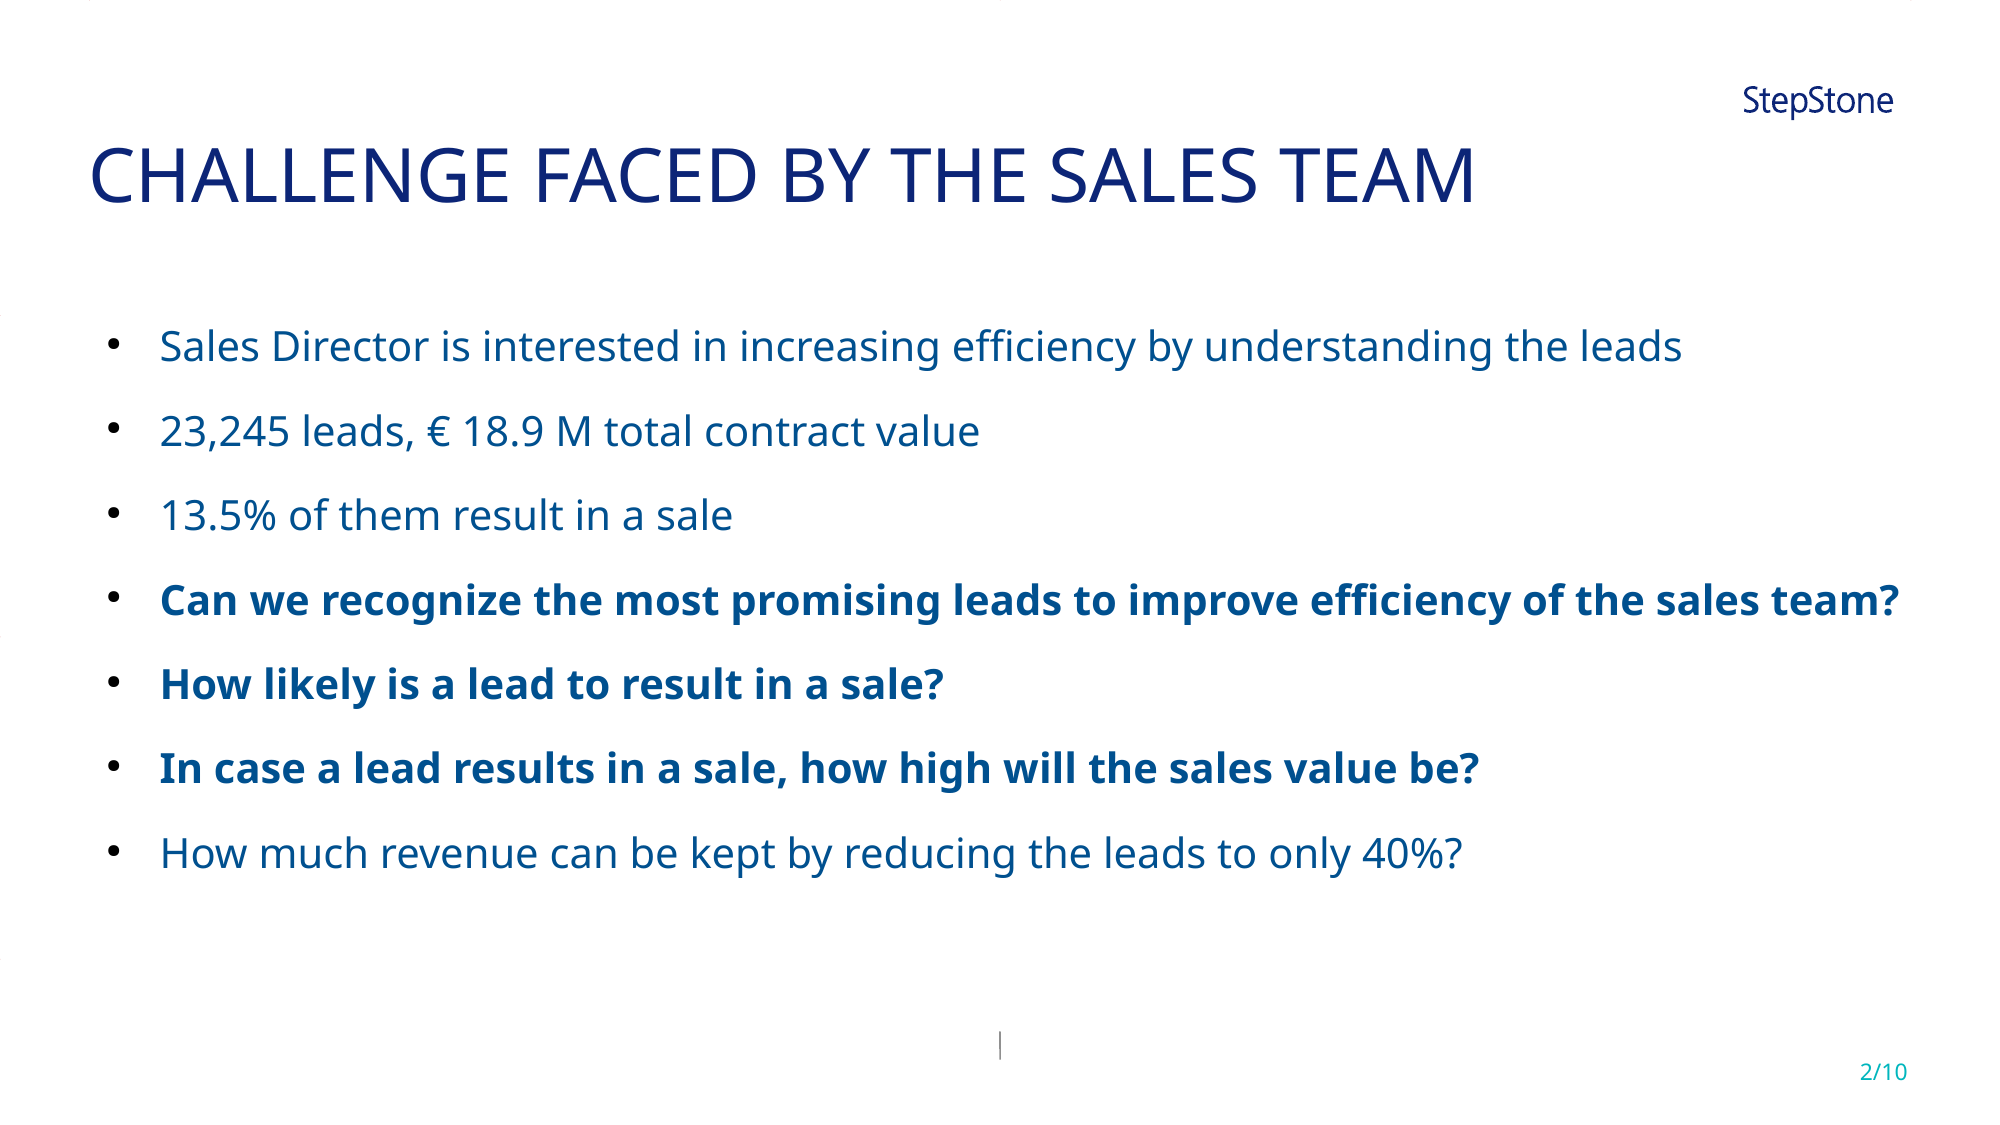

# Challenge faced by THE sales team
Sales Director is interested in increasing efficiency by understanding the leads
23,245 leads, € 18.9 M total contract value
13.5% of them result in a sale
Can we recognize the most promising leads to improve efficiency of the sales team?
How likely is a lead to result in a sale?
In case a lead results in a sale, how high will the sales value be?
How much revenue can be kept by reducing the leads to only 40%?
2/10